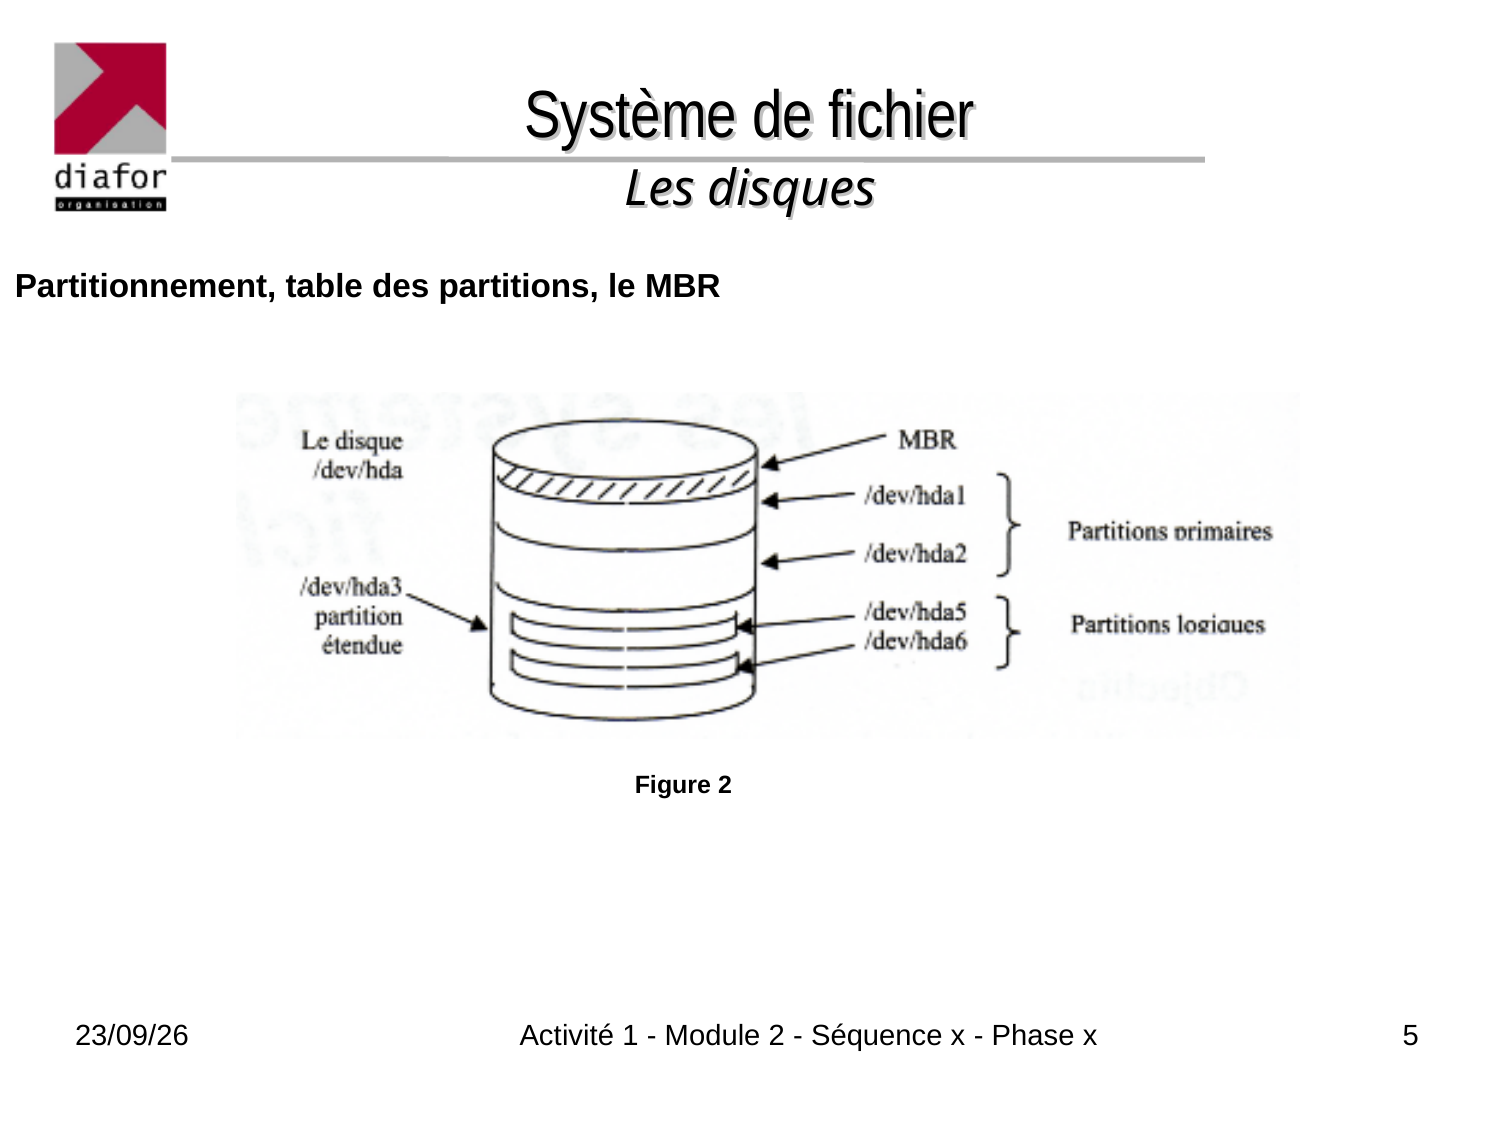

# Système de fichier Les disques
Partitionnement, table des partitions, le MBR
Figure 2
Activité 1 - Module 2 - Séquence x - Phase x
5